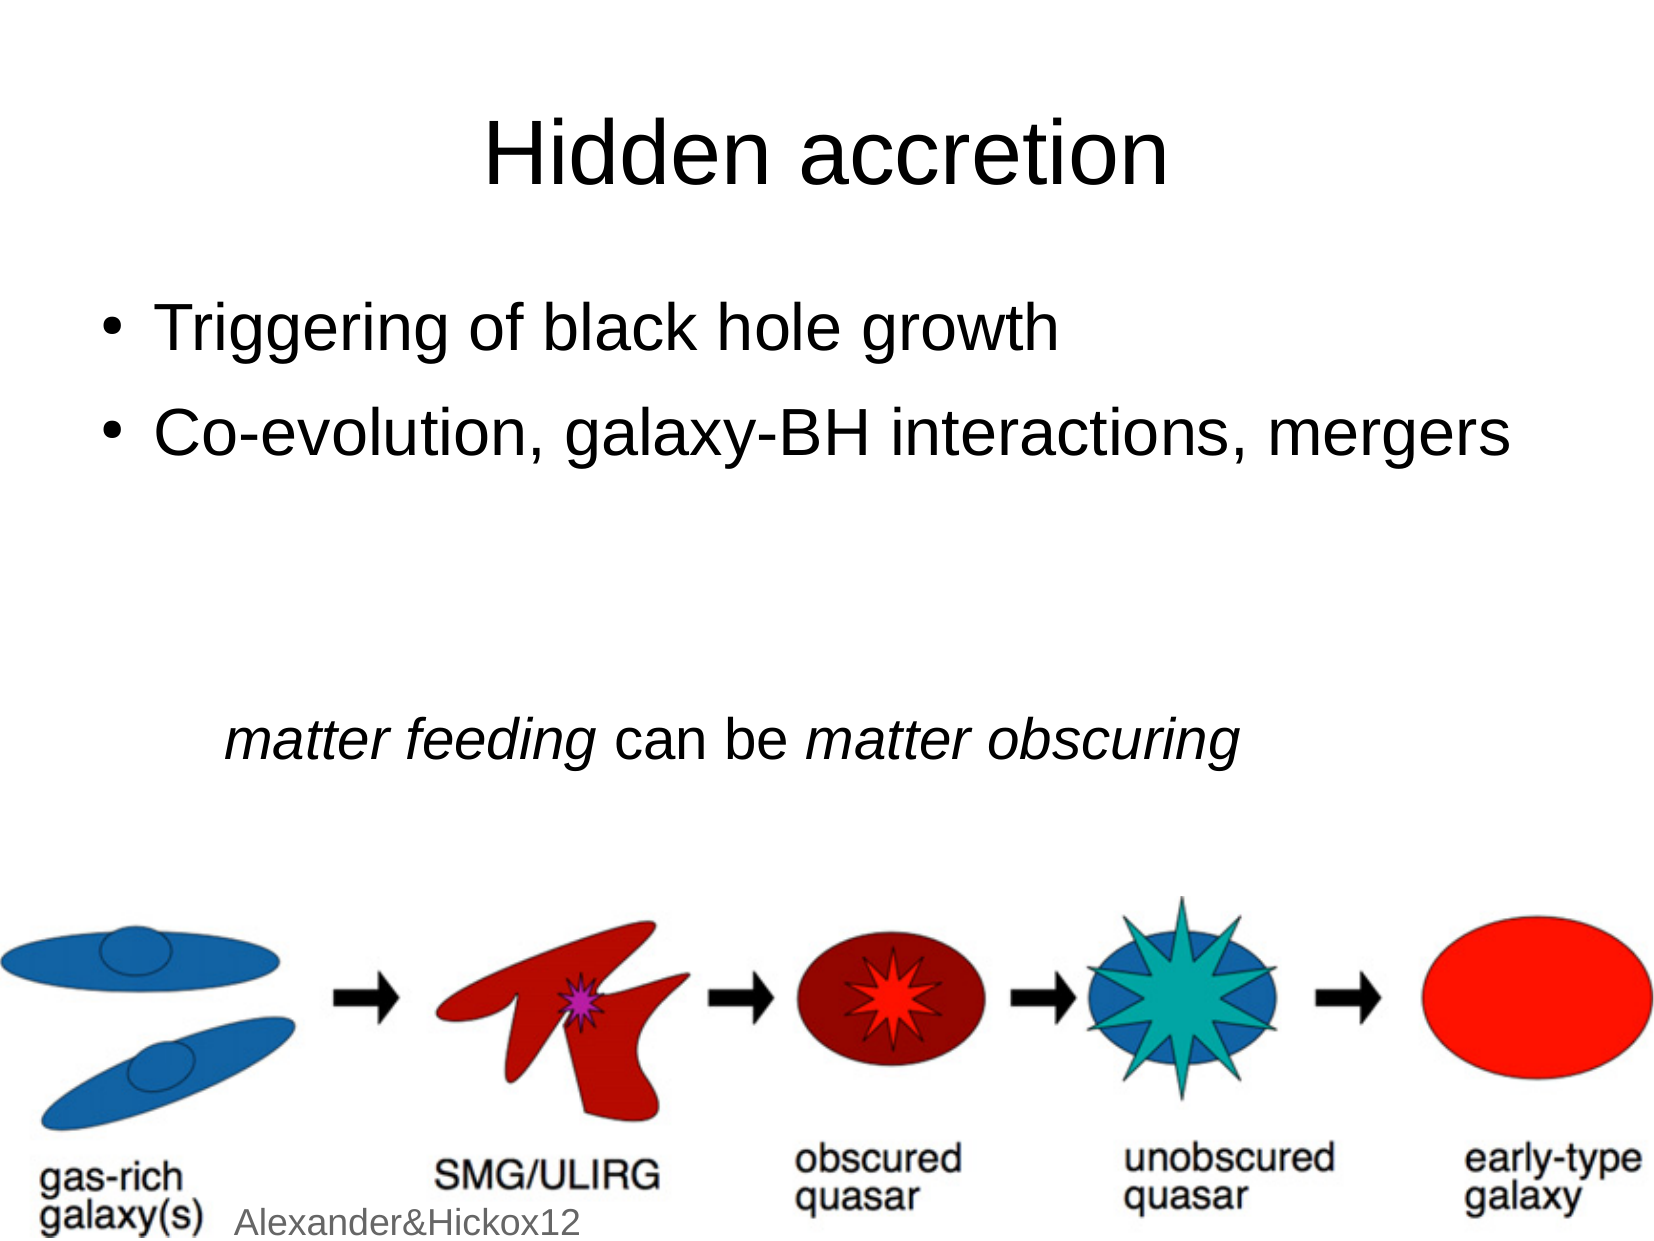

# Hidden accretion
Triggering of black hole growth
Co-evolution, galaxy-BH interactions, mergers
matter feeding can be matter obscuring
Alexander&Hickox12